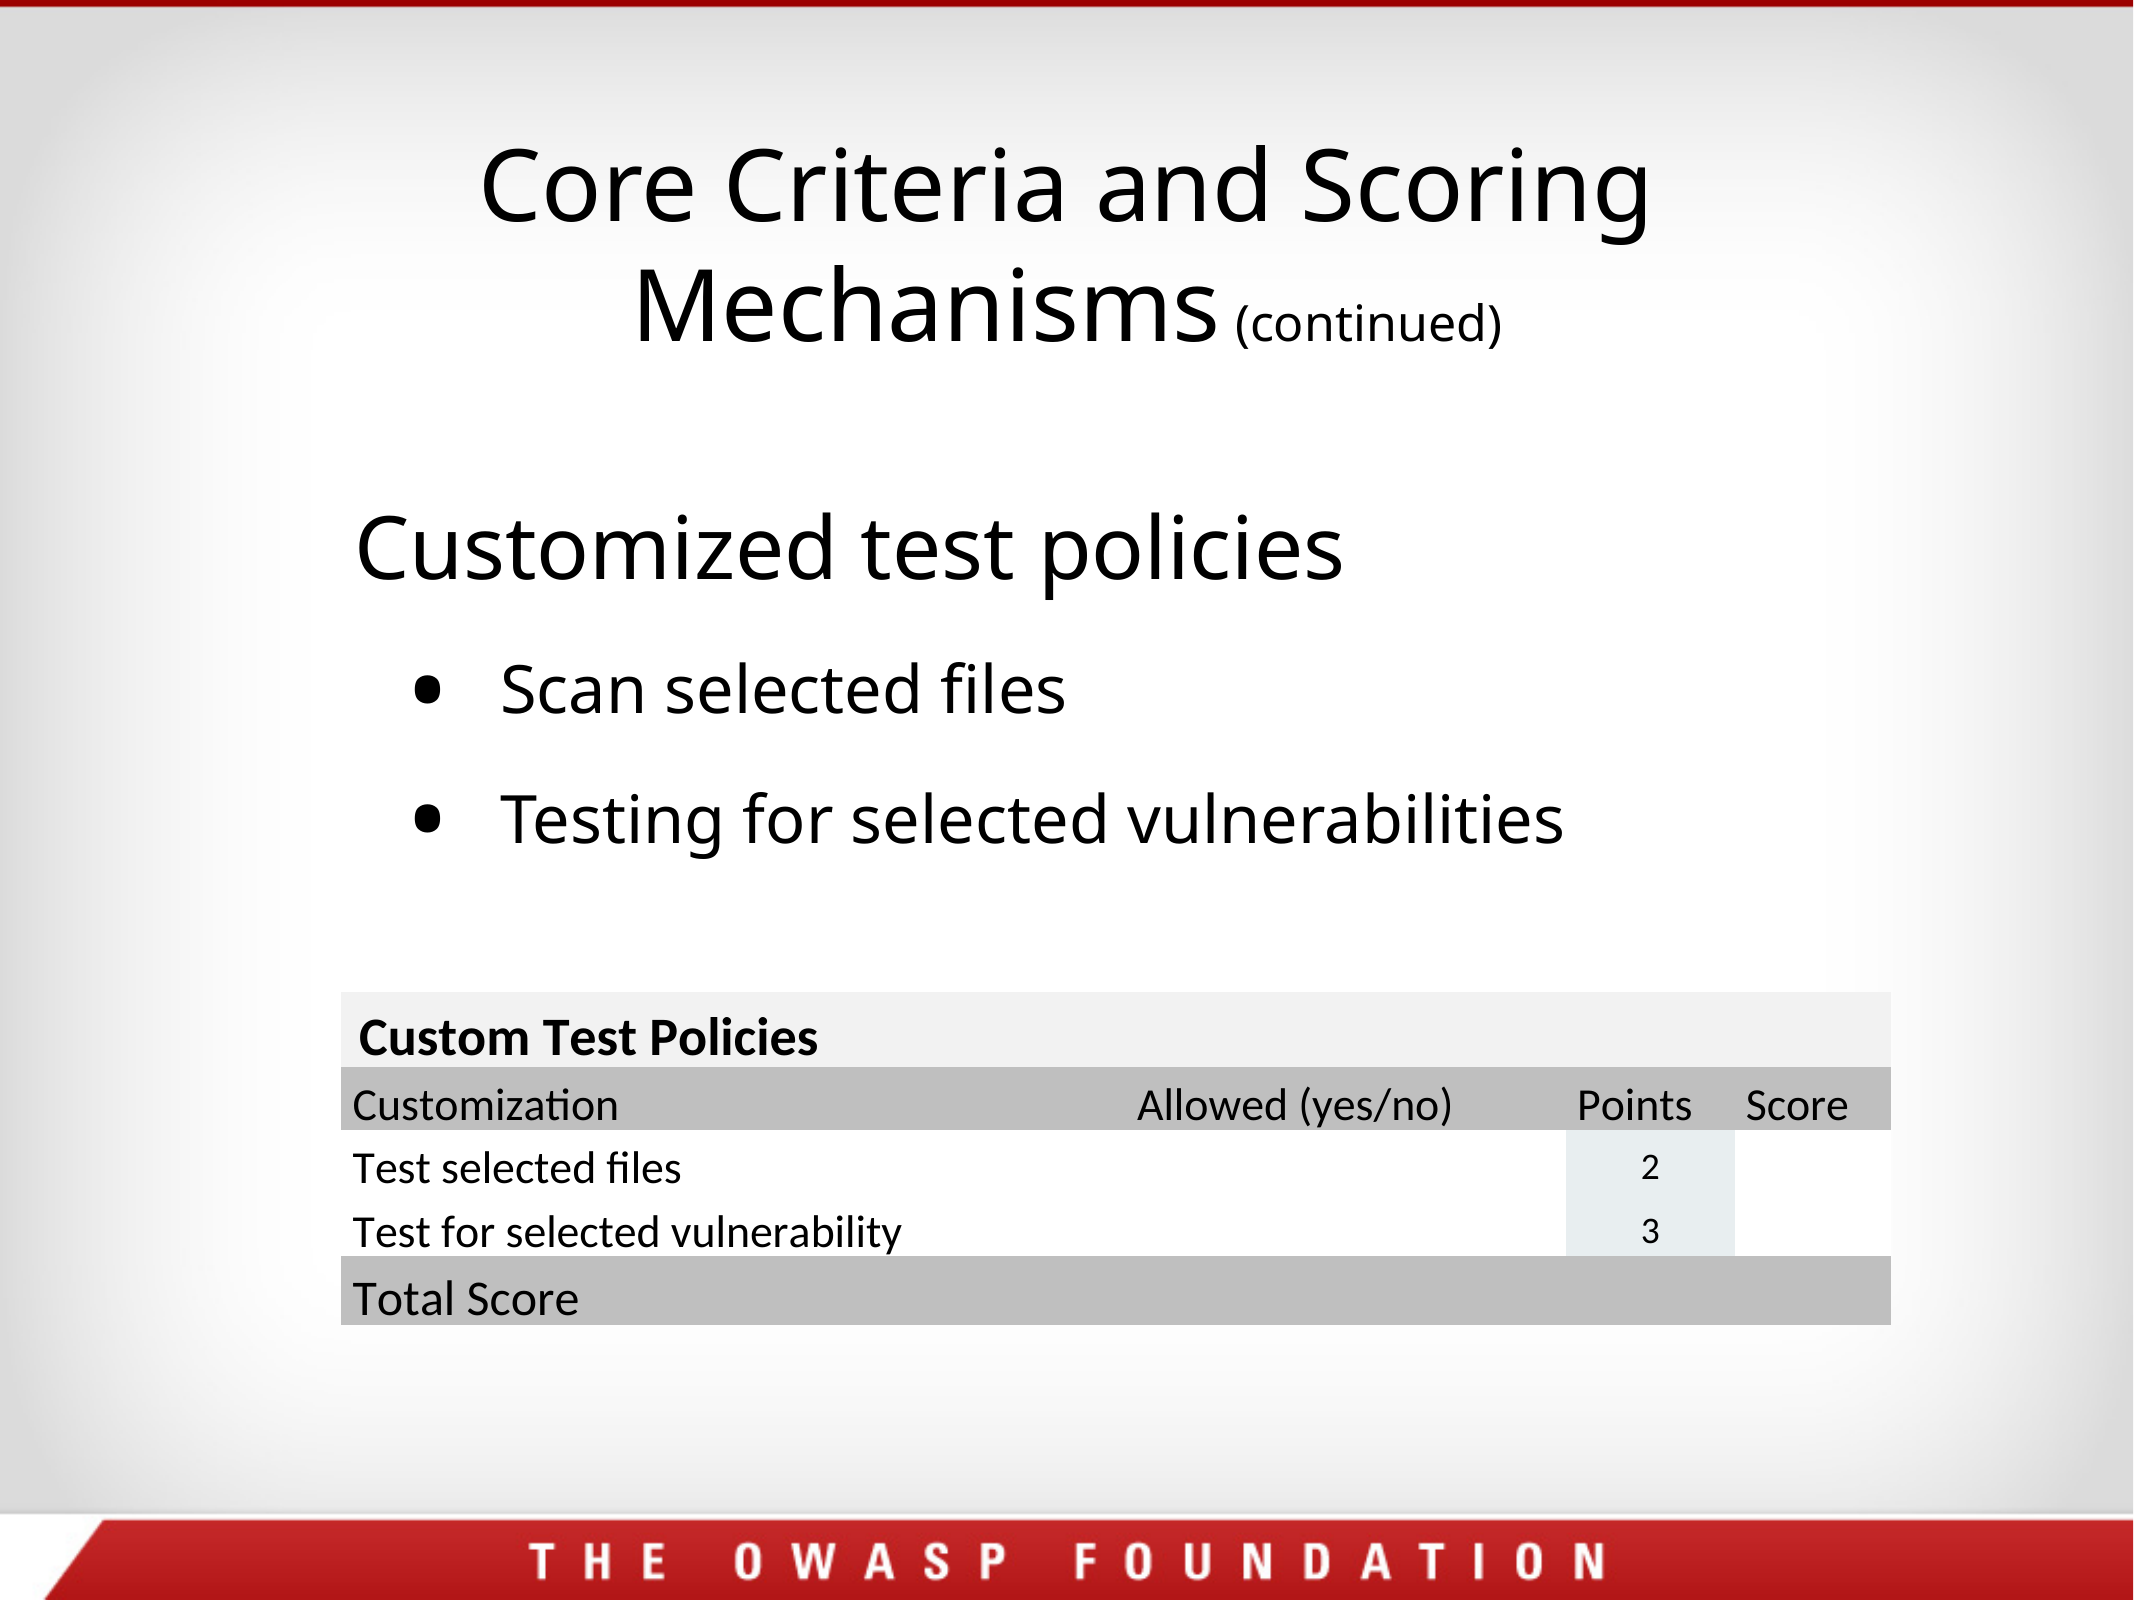

# Core Criteria and Scoring Mechanisms (continued)
Customized test policies
Scan selected files
Testing for selected vulnerabilities
| Custom Test Policies | | | |
| --- | --- | --- | --- |
| Customization | Allowed (yes/no) | Points | Score |
| Test selected files | | 2 | |
| Test for selected vulnerability | | 3 | |
| Total Score | | | |